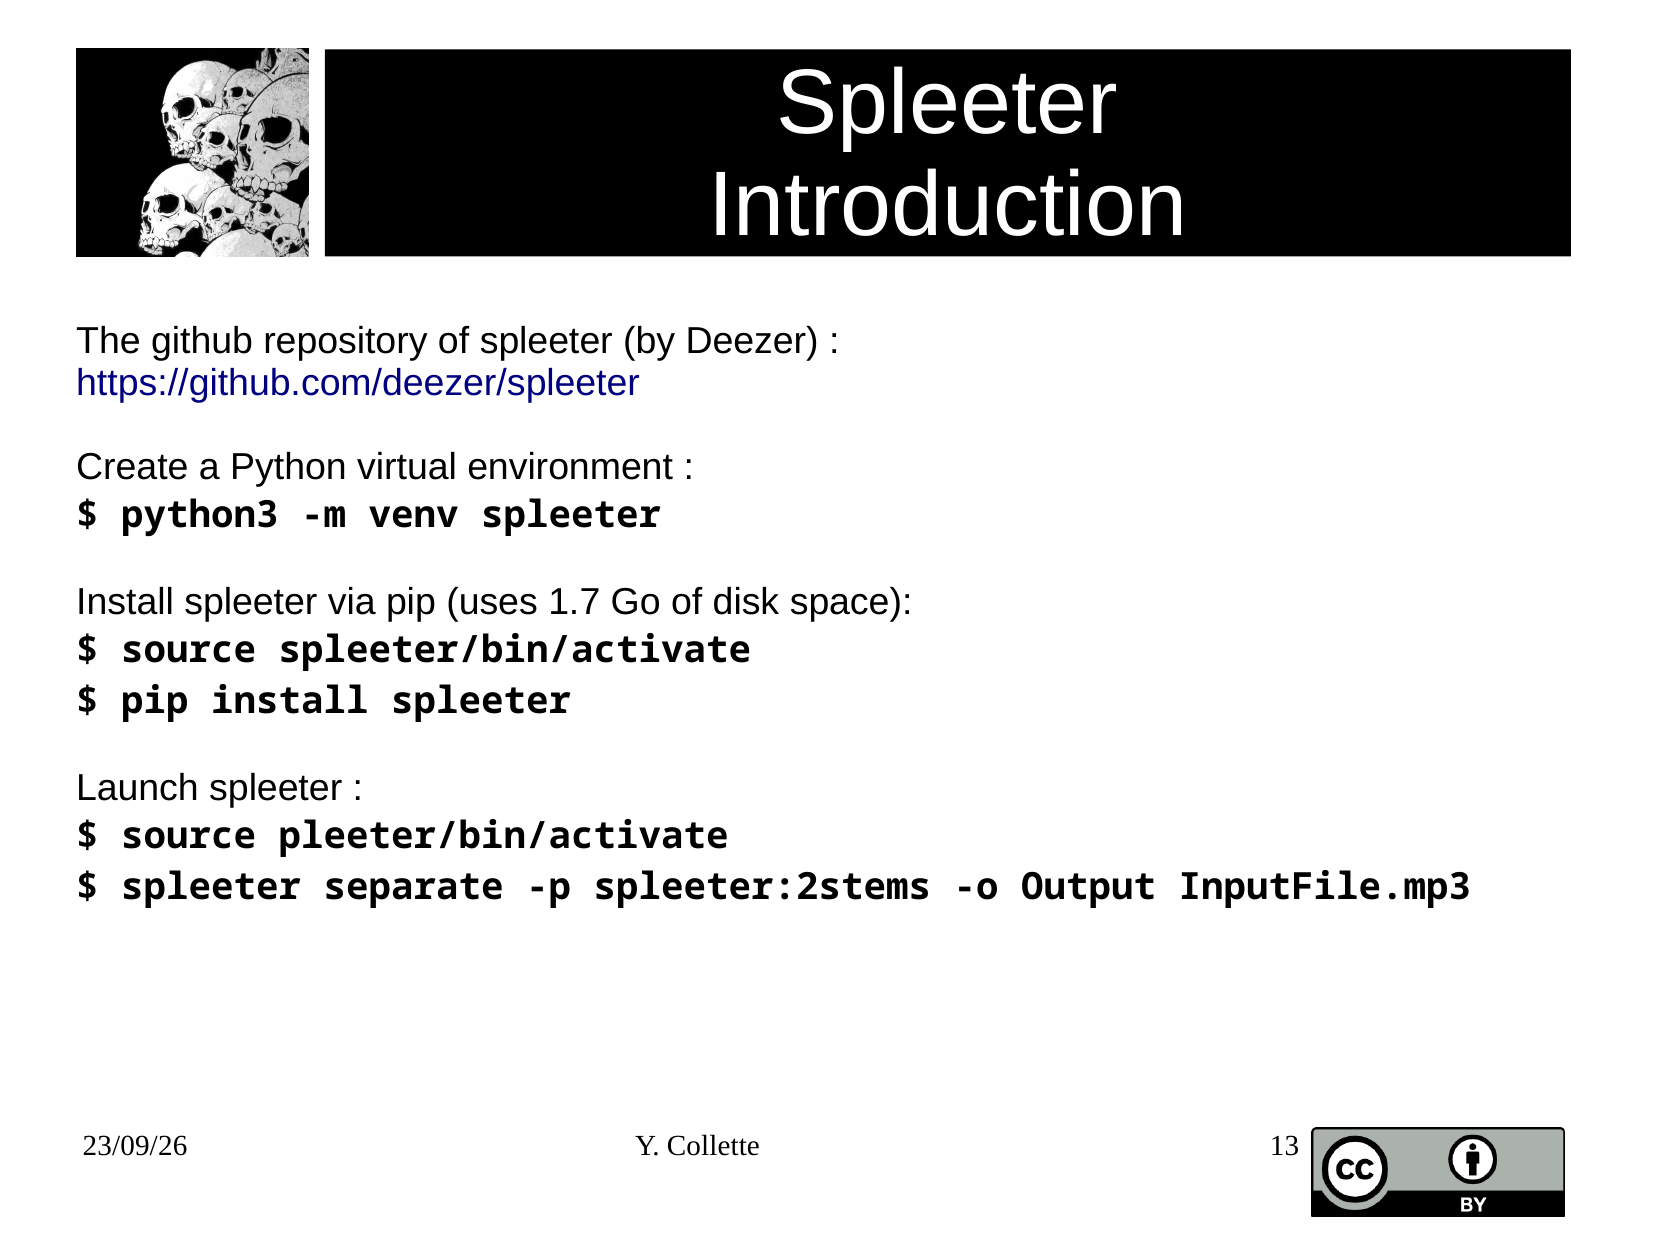

# Spleeter Introduction
The github repository of spleeter (by Deezer) :
https://github.com/deezer/spleeter
Create a Python virtual environment :
$ python3 -m venv spleeter
Install spleeter via pip (uses 1.7 Go of disk space):
$ source spleeter/bin/activate
$ pip install spleeter
Launch spleeter :
$ source pleeter/bin/activate
$ spleeter separate -p spleeter:2stems -o Output InputFile.mp3
Y. Collette
13